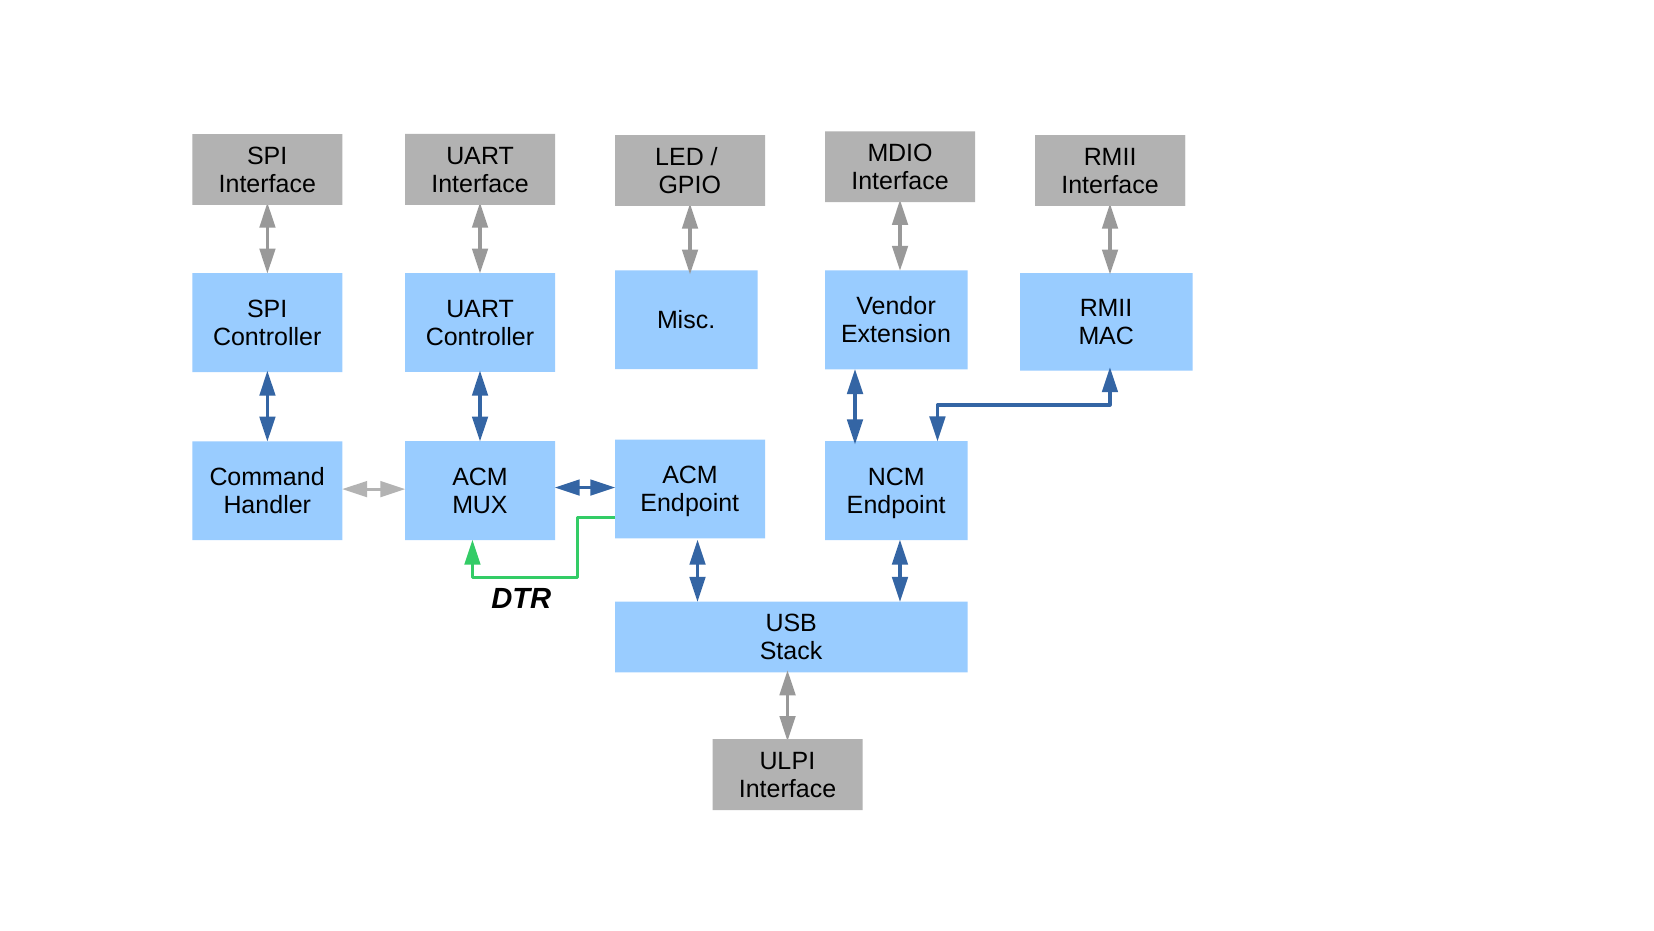

MDIO
Interface
UART
Interface
SPI
Interface
LED /
GPIO
RMII
Interface
RMII
Interface
Misc.
Vendor
Extension
UART
Controller
RMII
MAC
SPI
Controller
ACM
Endpoint
ACM
MUX
NCM
Endpoint
Command
Handler
DTR
USB
Stack
ULPI
Interface